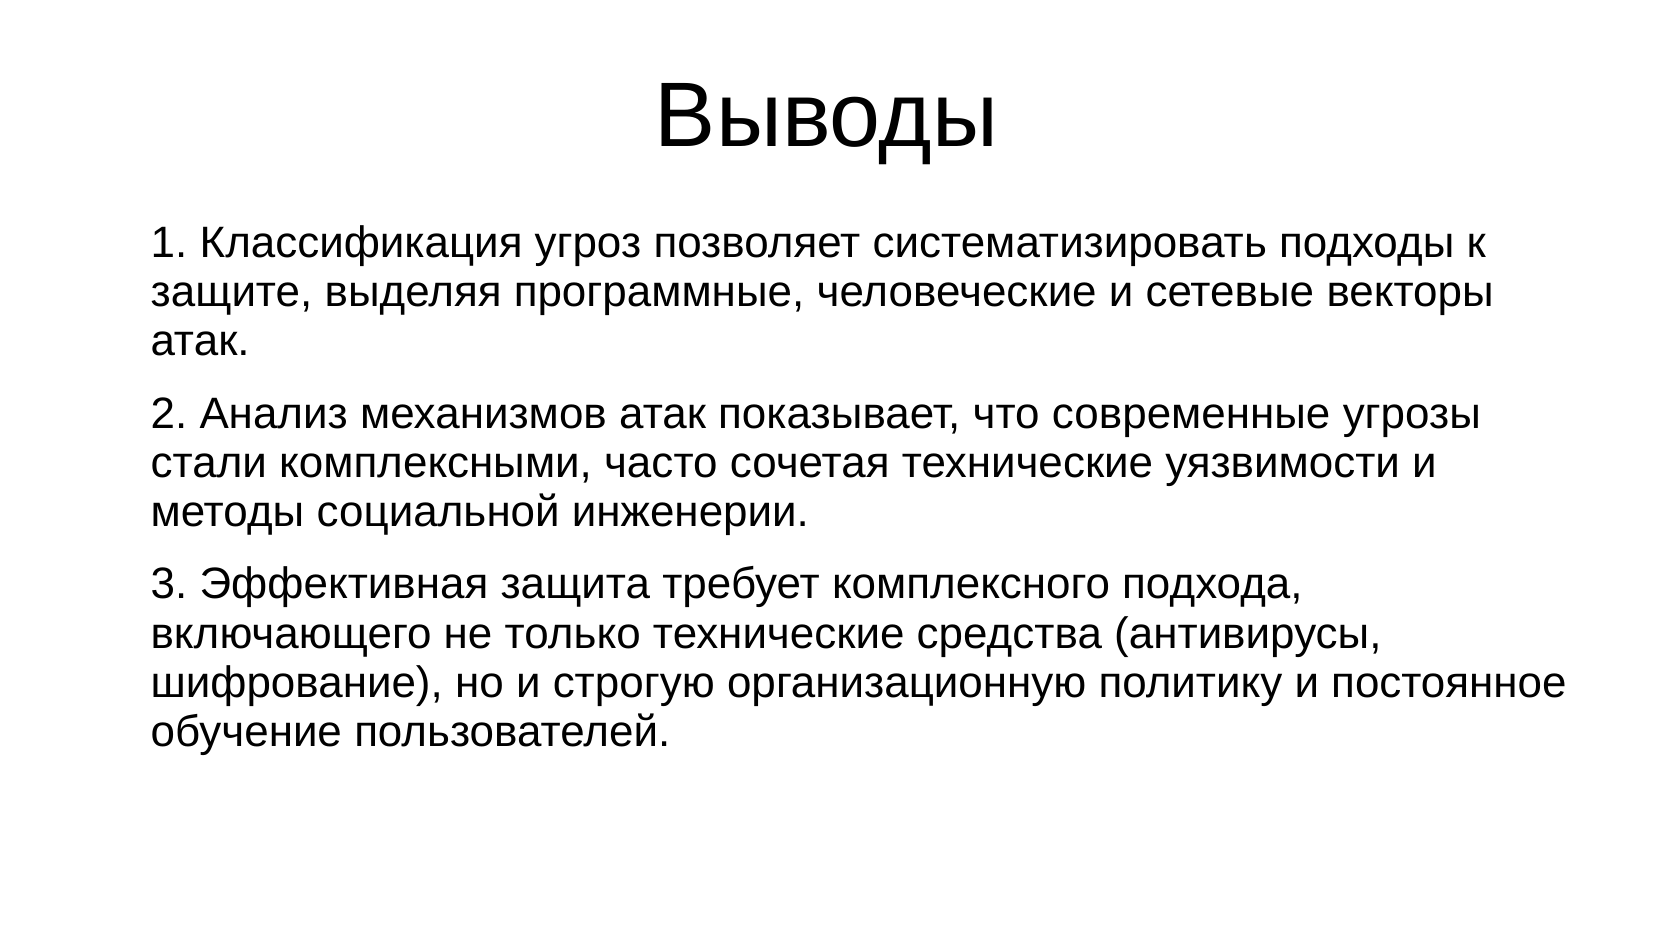

# Выводы
1. Классификация угроз позволяет систематизировать подходы к защите, выделяя программные, человеческие и сетевые векторы атак.
2. Анализ механизмов атак показывает, что современные угрозы стали комплексными, часто сочетая технические уязвимости и методы социальной инженерии.
3. Эффективная защита требует комплексного подхода, включающего не только технические средства (антивирусы, шифрование), но и строгую организационную политику и постоянное обучение пользователей.